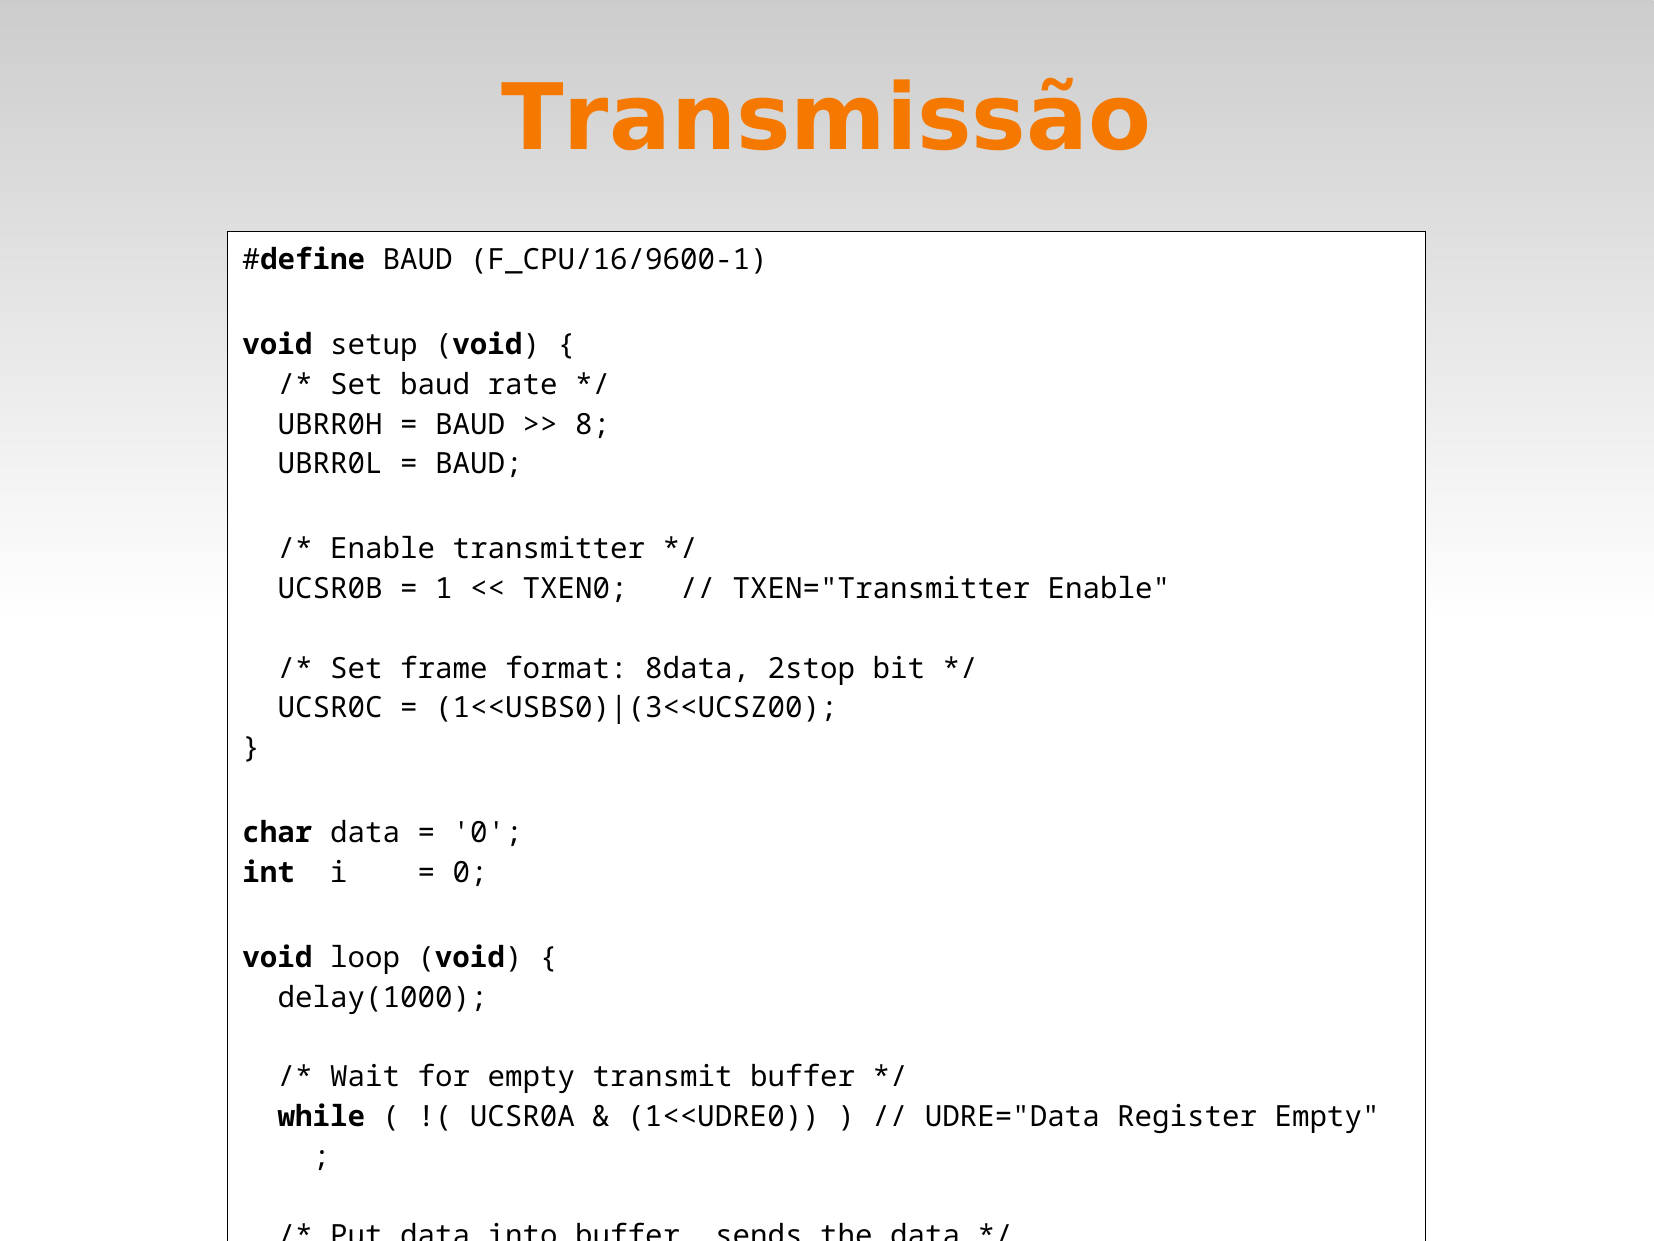

# Transmissão
#define BAUD (F_CPU/16/9600-1)
void setup (void) {
 /* Set baud rate */
 UBRR0H = BAUD >> 8;
 UBRR0L = BAUD;
 /* Enable transmitter */
 UCSR0B = 1 << TXEN0; // TXEN="Transmitter Enable"
 /* Set frame format: 8data, 2stop bit */
 UCSR0C = (1<<USBS0)|(3<<UCSZ00);
}
char data = '0';
int i = 0;
void loop (void) {
 delay(1000);
 /* Wait for empty transmit buffer */
 while ( !( UCSR0A & (1<<UDRE0)) ) // UDRE="Data Register Empty"
 ;
 /* Put data into buffer, sends the data */
 UDR0 = data + i; // UDR="Data Register"
 i = (i + 1) % 10;
}